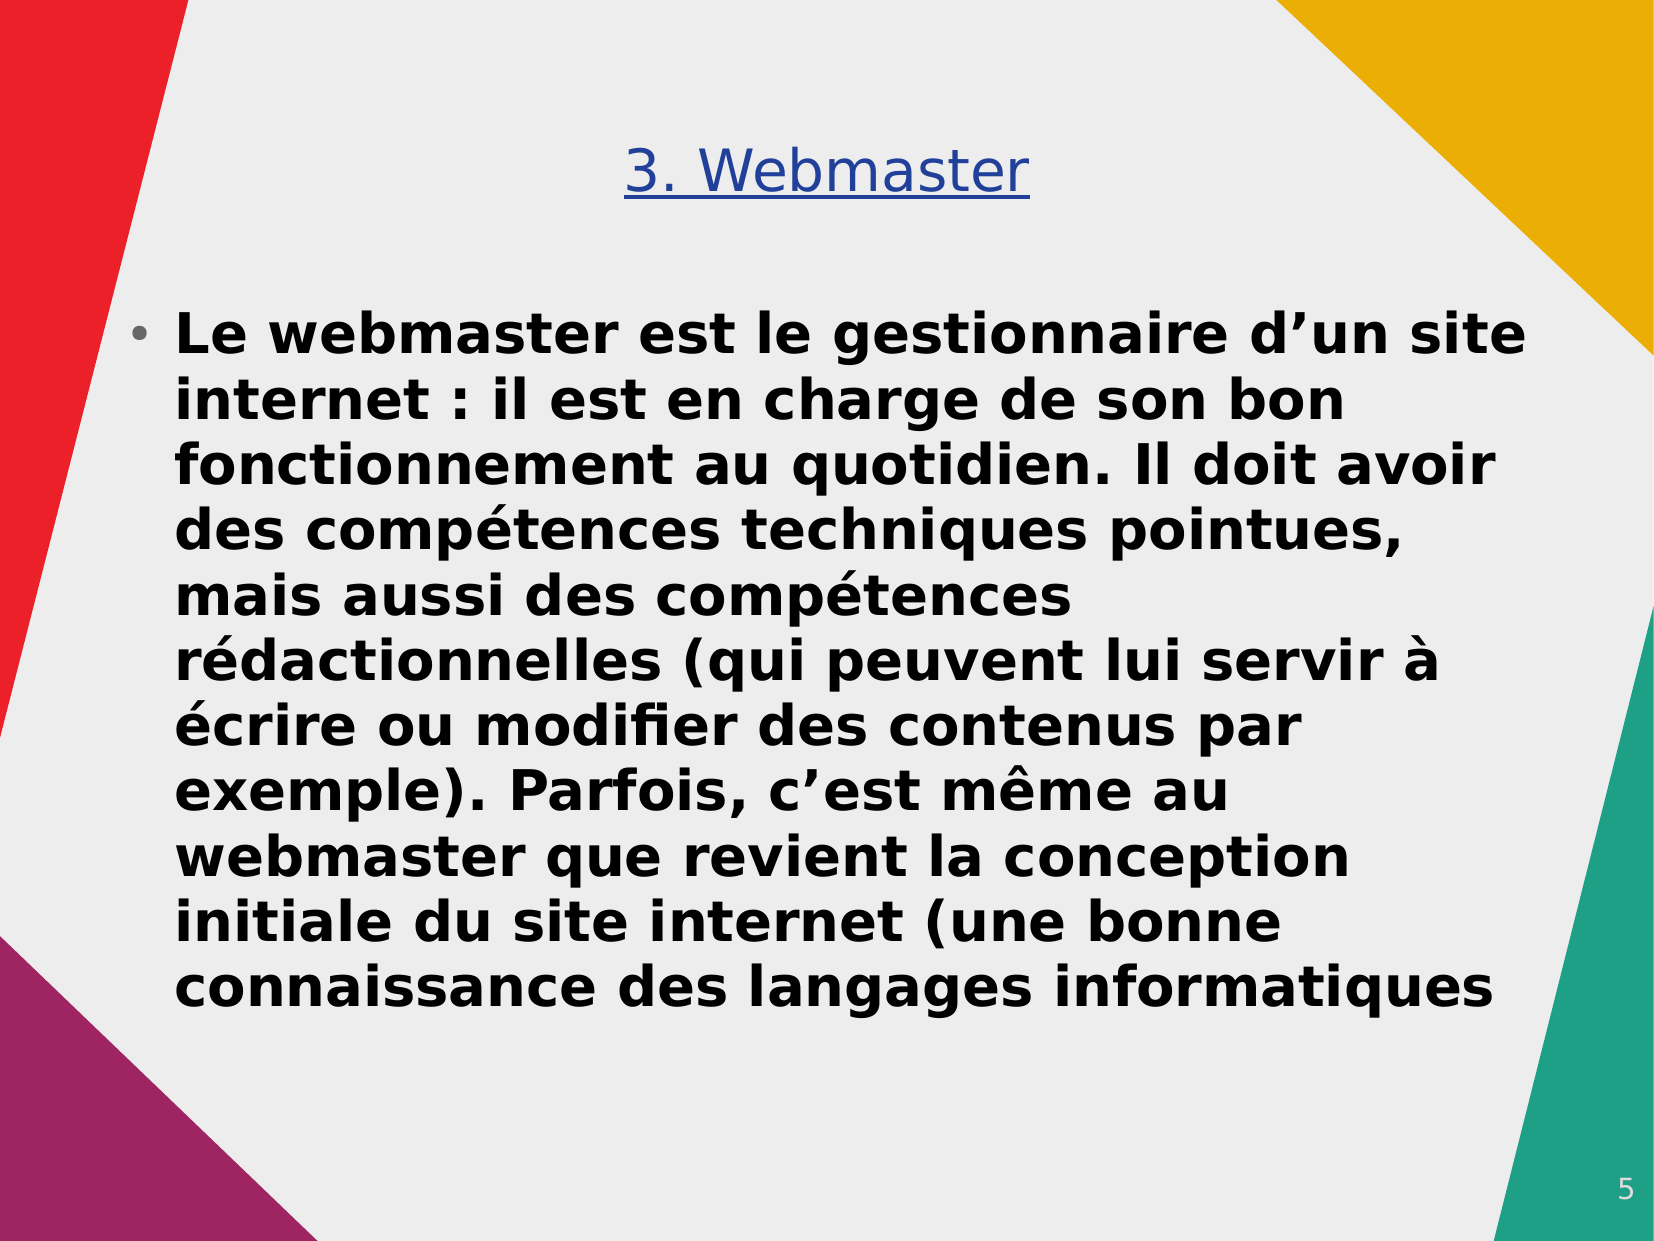

# 3. Webmaster
Le webmaster est le gestionnaire d’un site internet : il est en charge de son bon fonctionnement au quotidien. Il doit avoir des compétences techniques pointues, mais aussi des compétences rédactionnelles (qui peuvent lui servir à écrire ou modifier des contenus par exemple). Parfois, c’est même au webmaster que revient la conception initiale du site internet (une bonne connaissance des langages informatiques
5